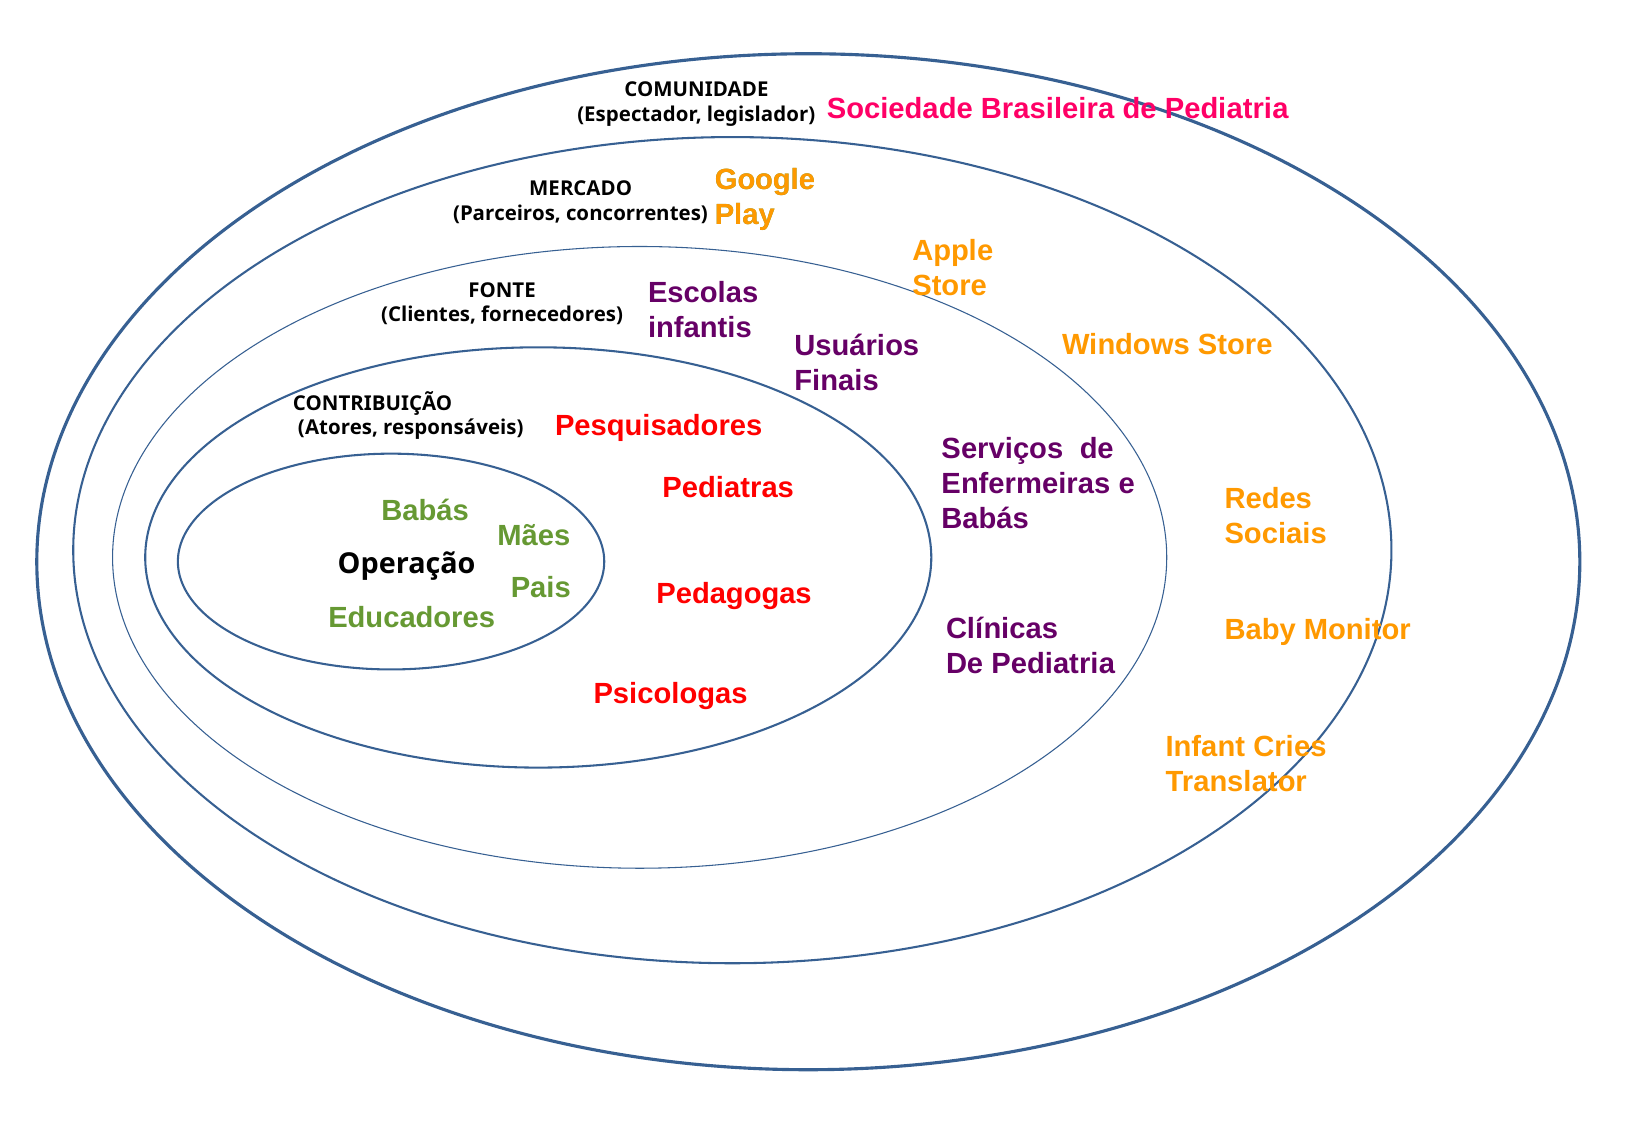

COMUNIDADE
(Espectador, legislador)
Sociedade Brasileira de Pediatria
Google Play
Google Play
MERCADO
(Parceiros, concorrentes)
Apple Store
Escolas infantis
FONTE
(Clientes, fornecedores)
Windows Store
Usuários
Finais
CONTRIBUIÇÃO
(Atores, responsáveis)
Pesquisadores
Serviços de
Enfermeiras e
Babás
Pediatras
Redes
Sociais
Babás
Operação
Mães
Pais
Pedagogas
Educadores
Clínicas
De Pediatria
Baby Monitor
Psicologas
Infant Cries Translator